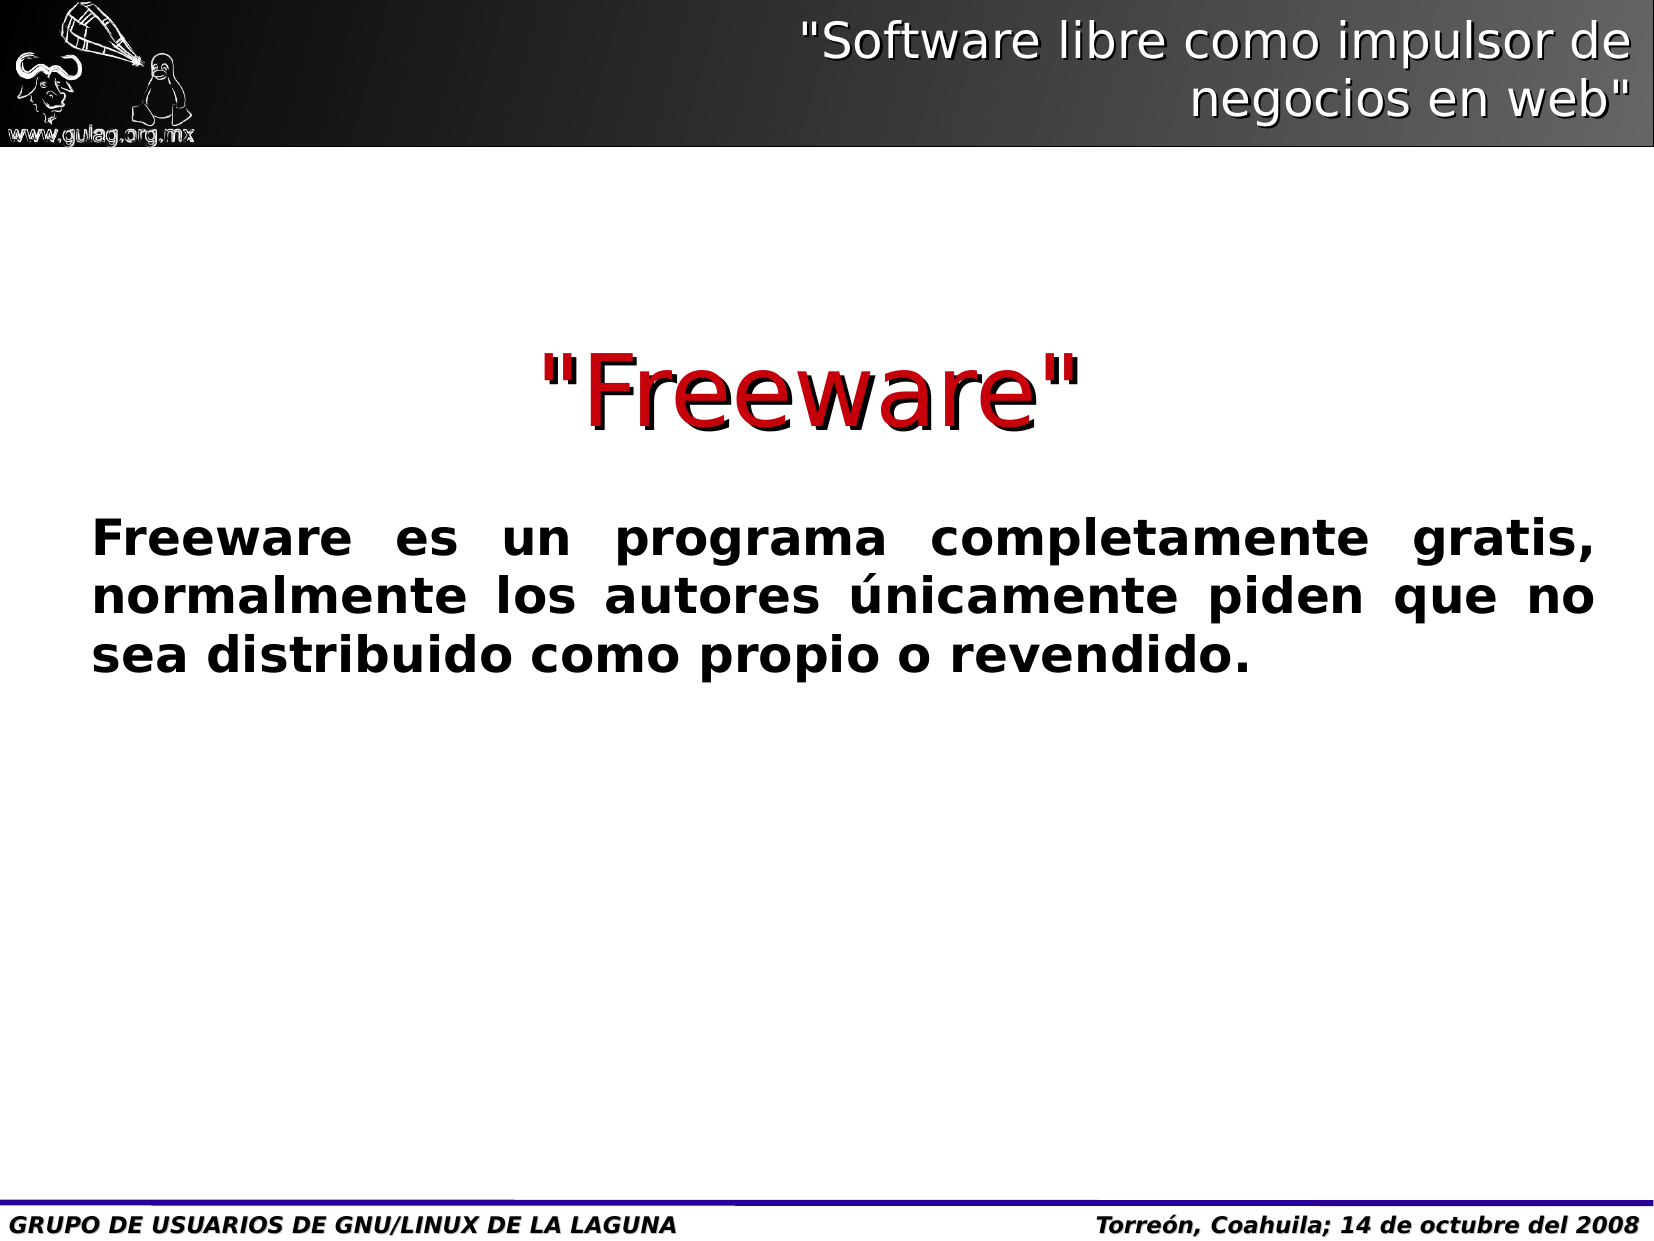

"Software libre como impulsor de negocios en web"
GRUPO DE USUARIOS DE GNU/LINUX DE LA LAGUNA
Torreón, Coahuila; 14 de octubre del 2008
"Freeware"
Freeware es un programa completamente gratis, normalmente los autores únicamente piden que no sea distribuido como propio o revendido.